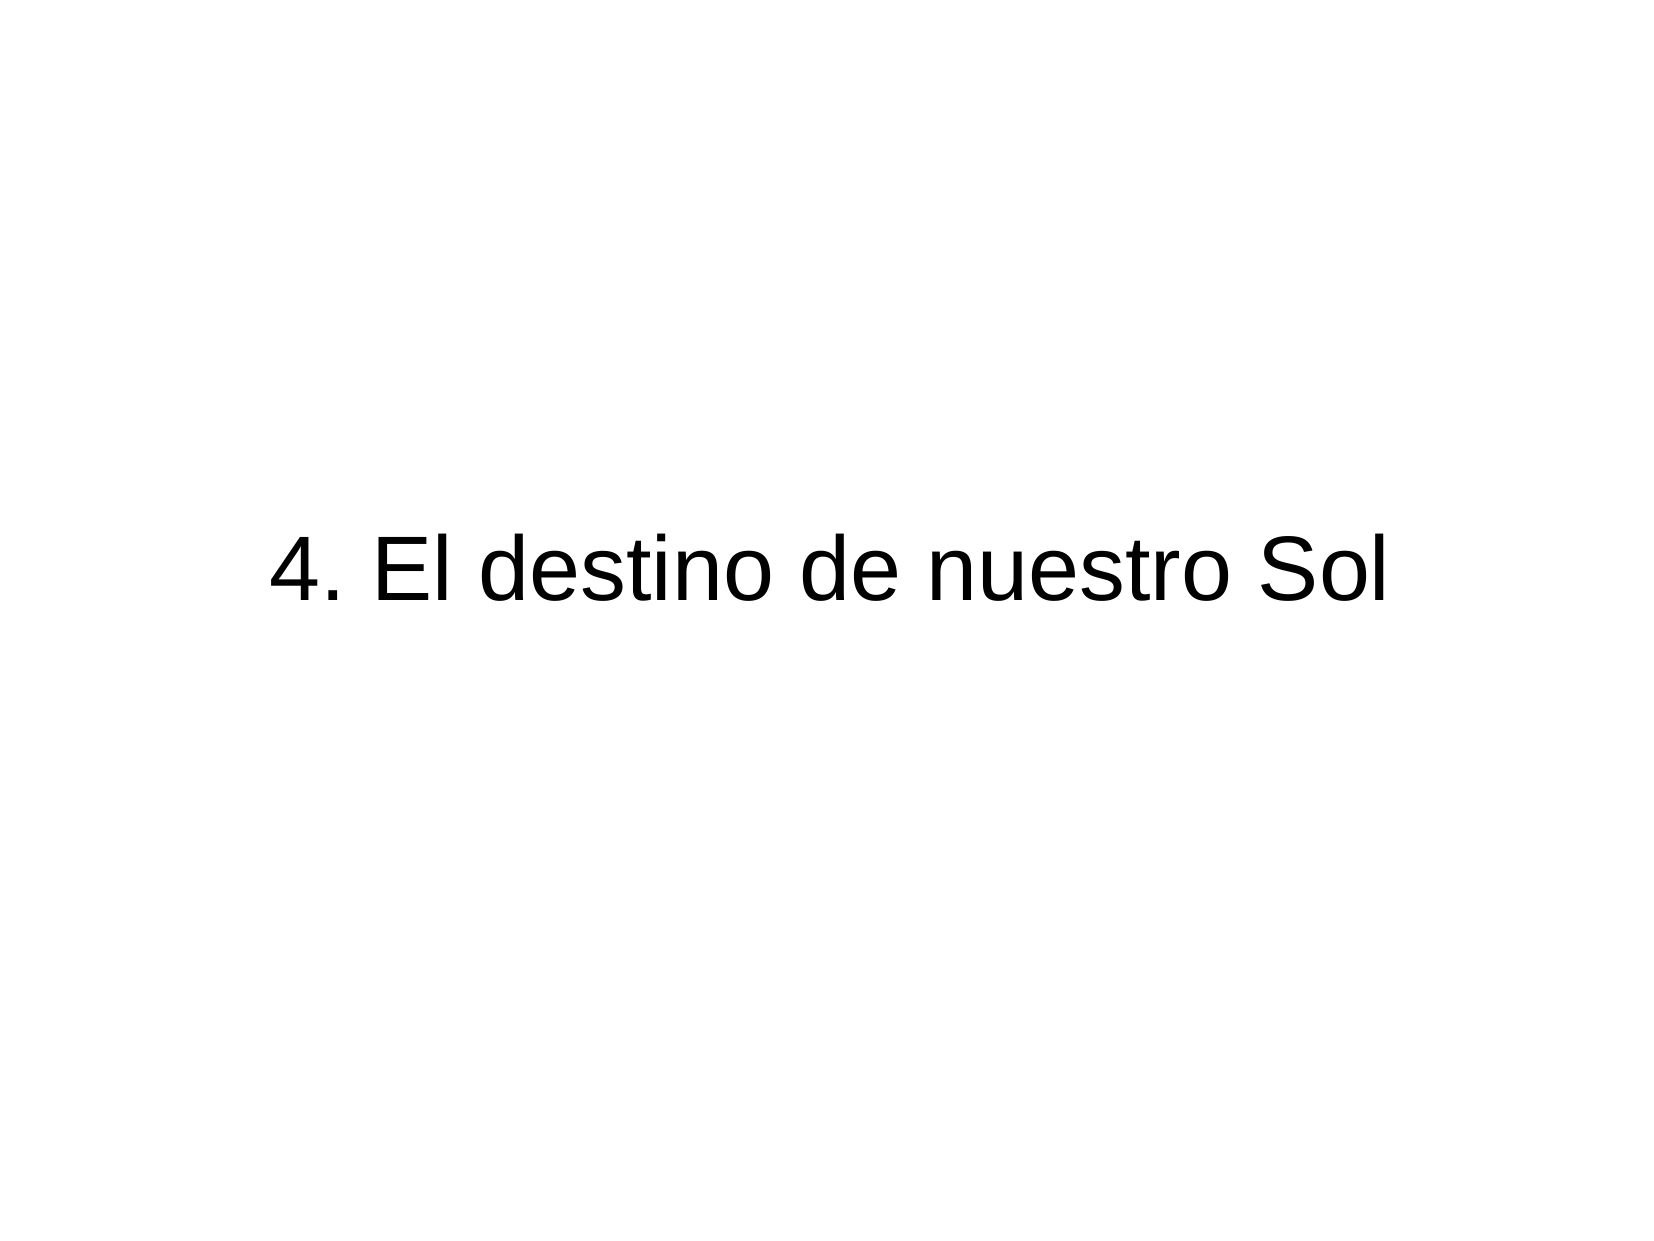

# 4. El destino de nuestro Sol